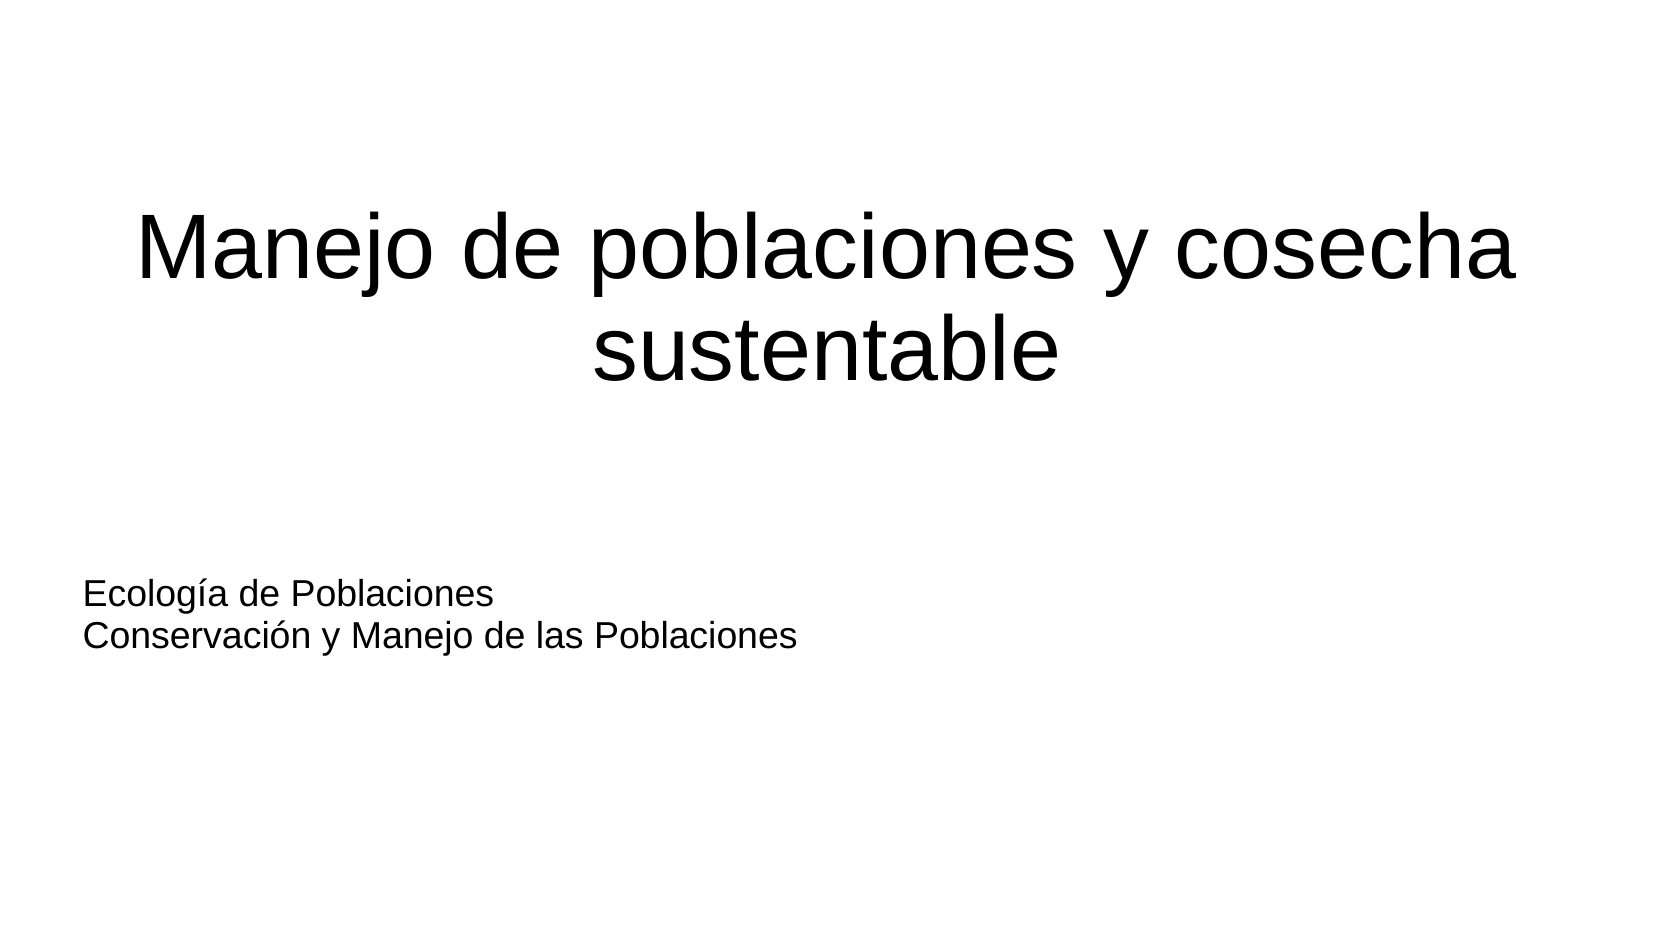

# Manejo de poblaciones y cosecha sustentable
Ecología de Poblaciones
Conservación y Manejo de las Poblaciones